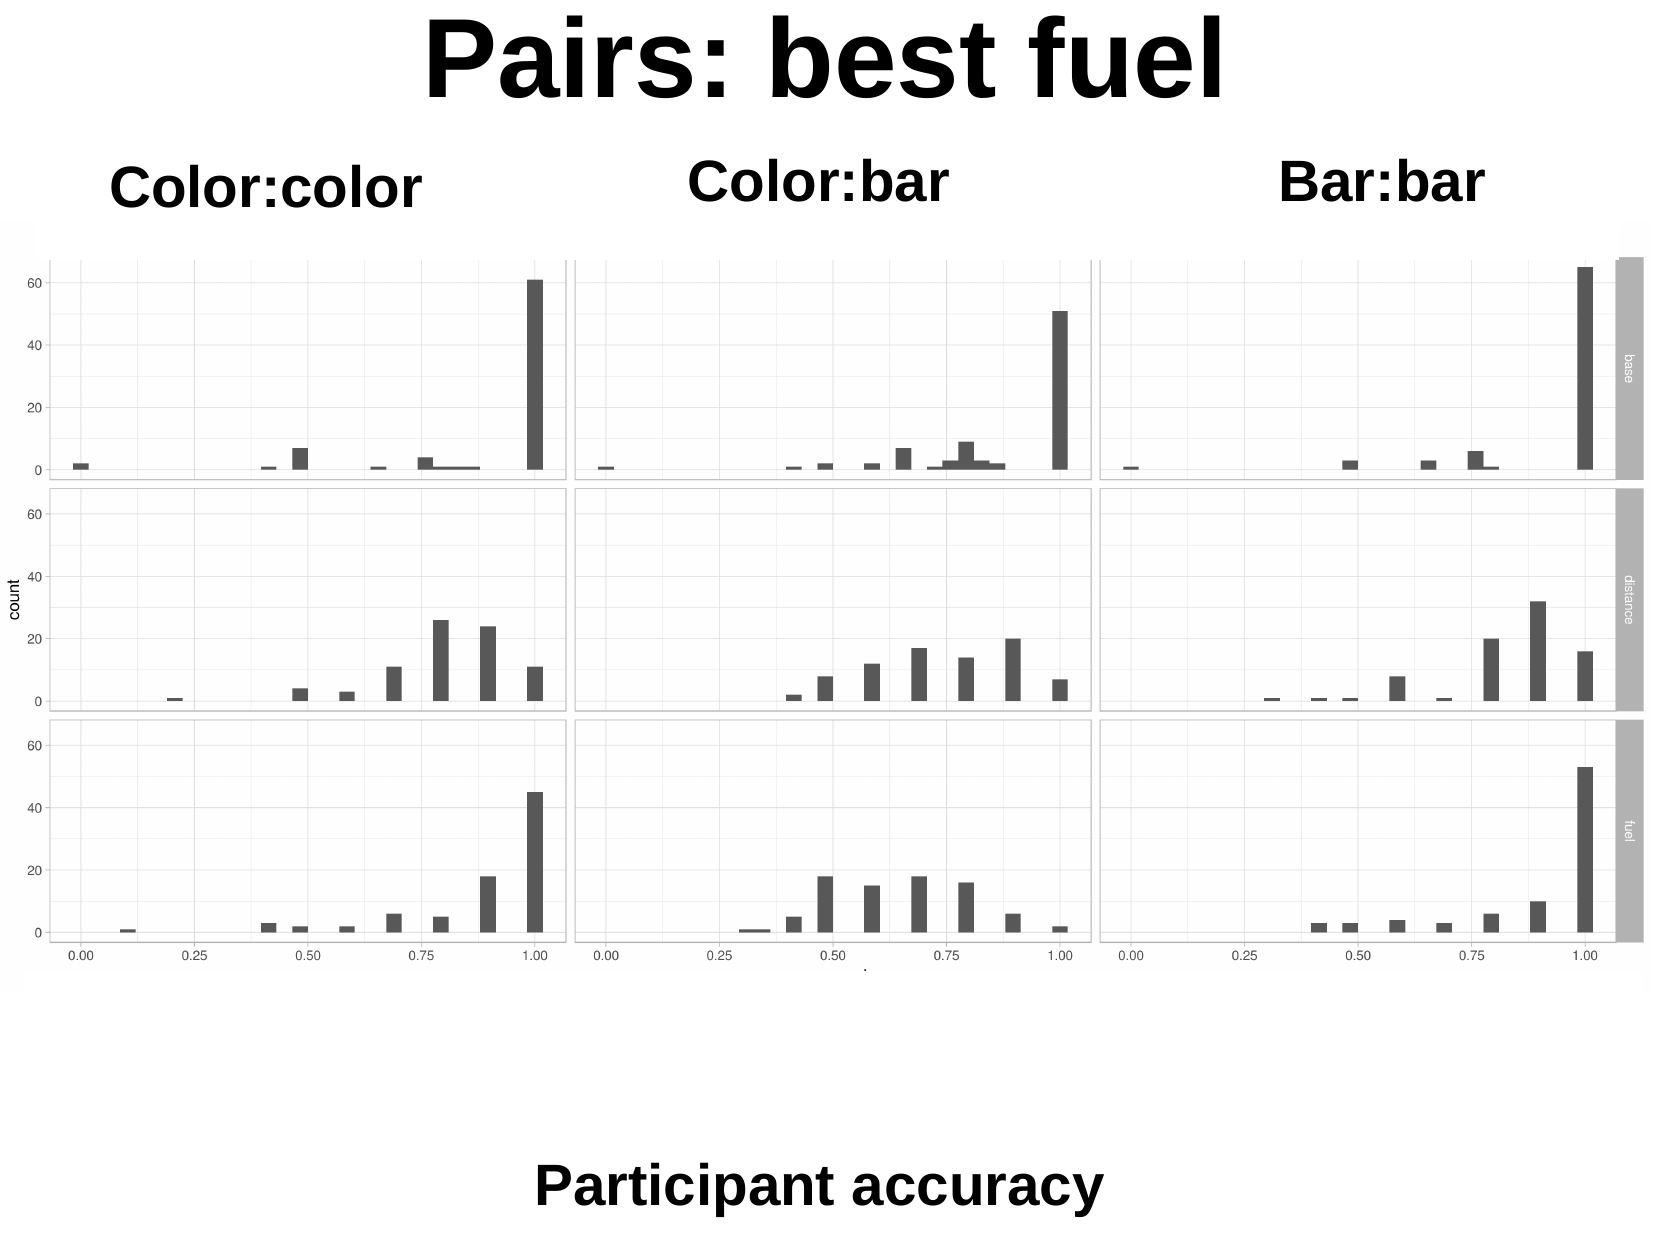

Pairs: best fuel
Color:bar
Bar:bar
Color:color
Participant accuracy